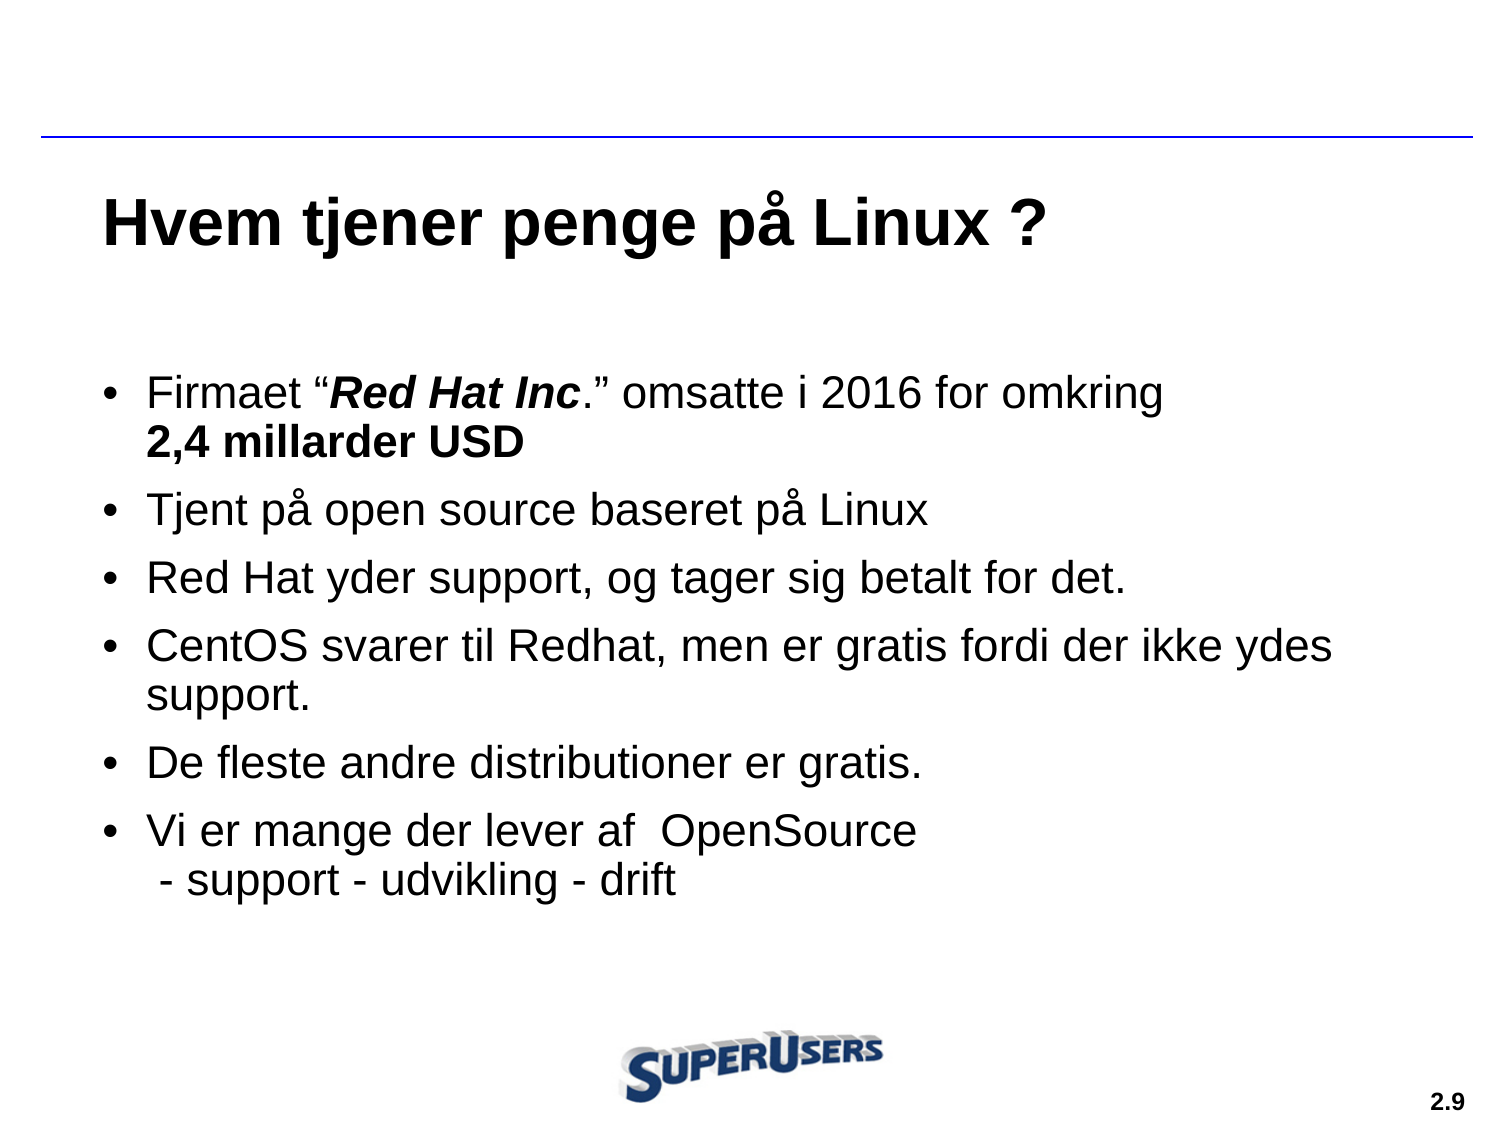

# Hvem tjener penge på Linux ?
Firmaet “Red Hat Inc.” omsatte i 2016 for omkring
2,4 millarder USD
Tjent på open source baseret på Linux
Red Hat yder support, og tager sig betalt for det.
CentOS svarer til Redhat, men er gratis fordi der ikke ydes support.
De fleste andre distributioner er gratis.
Vi er mange der lever af OpenSource
 - support - udvikling - drift